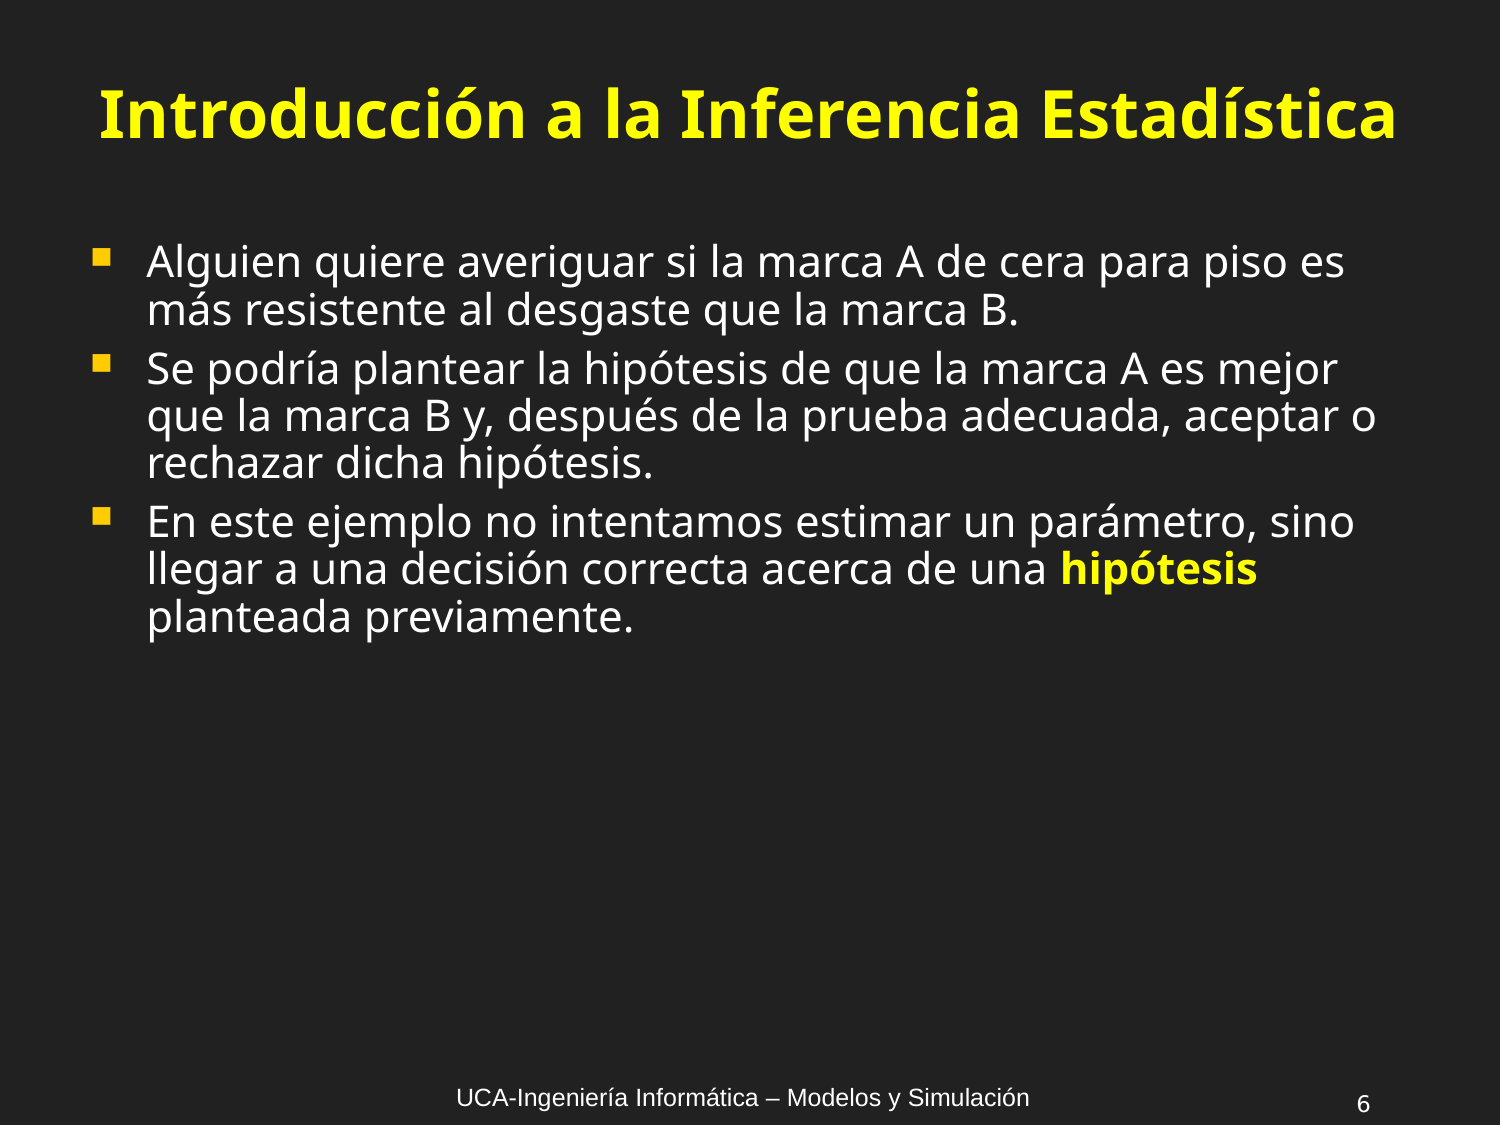

# Introducción a la Inferencia Estadística
Alguien quiere averiguar si la marca A de cera para piso es más resistente al desgaste que la marca B.
Se podría plantear la hipótesis de que la marca A es mejor que la marca B y, después de la prueba adecuada, aceptar o rechazar dicha hipótesis.
En este ejemplo no intentamos estimar un parámetro, sino llegar a una decisión correcta acerca de una hipótesis planteada previamente.